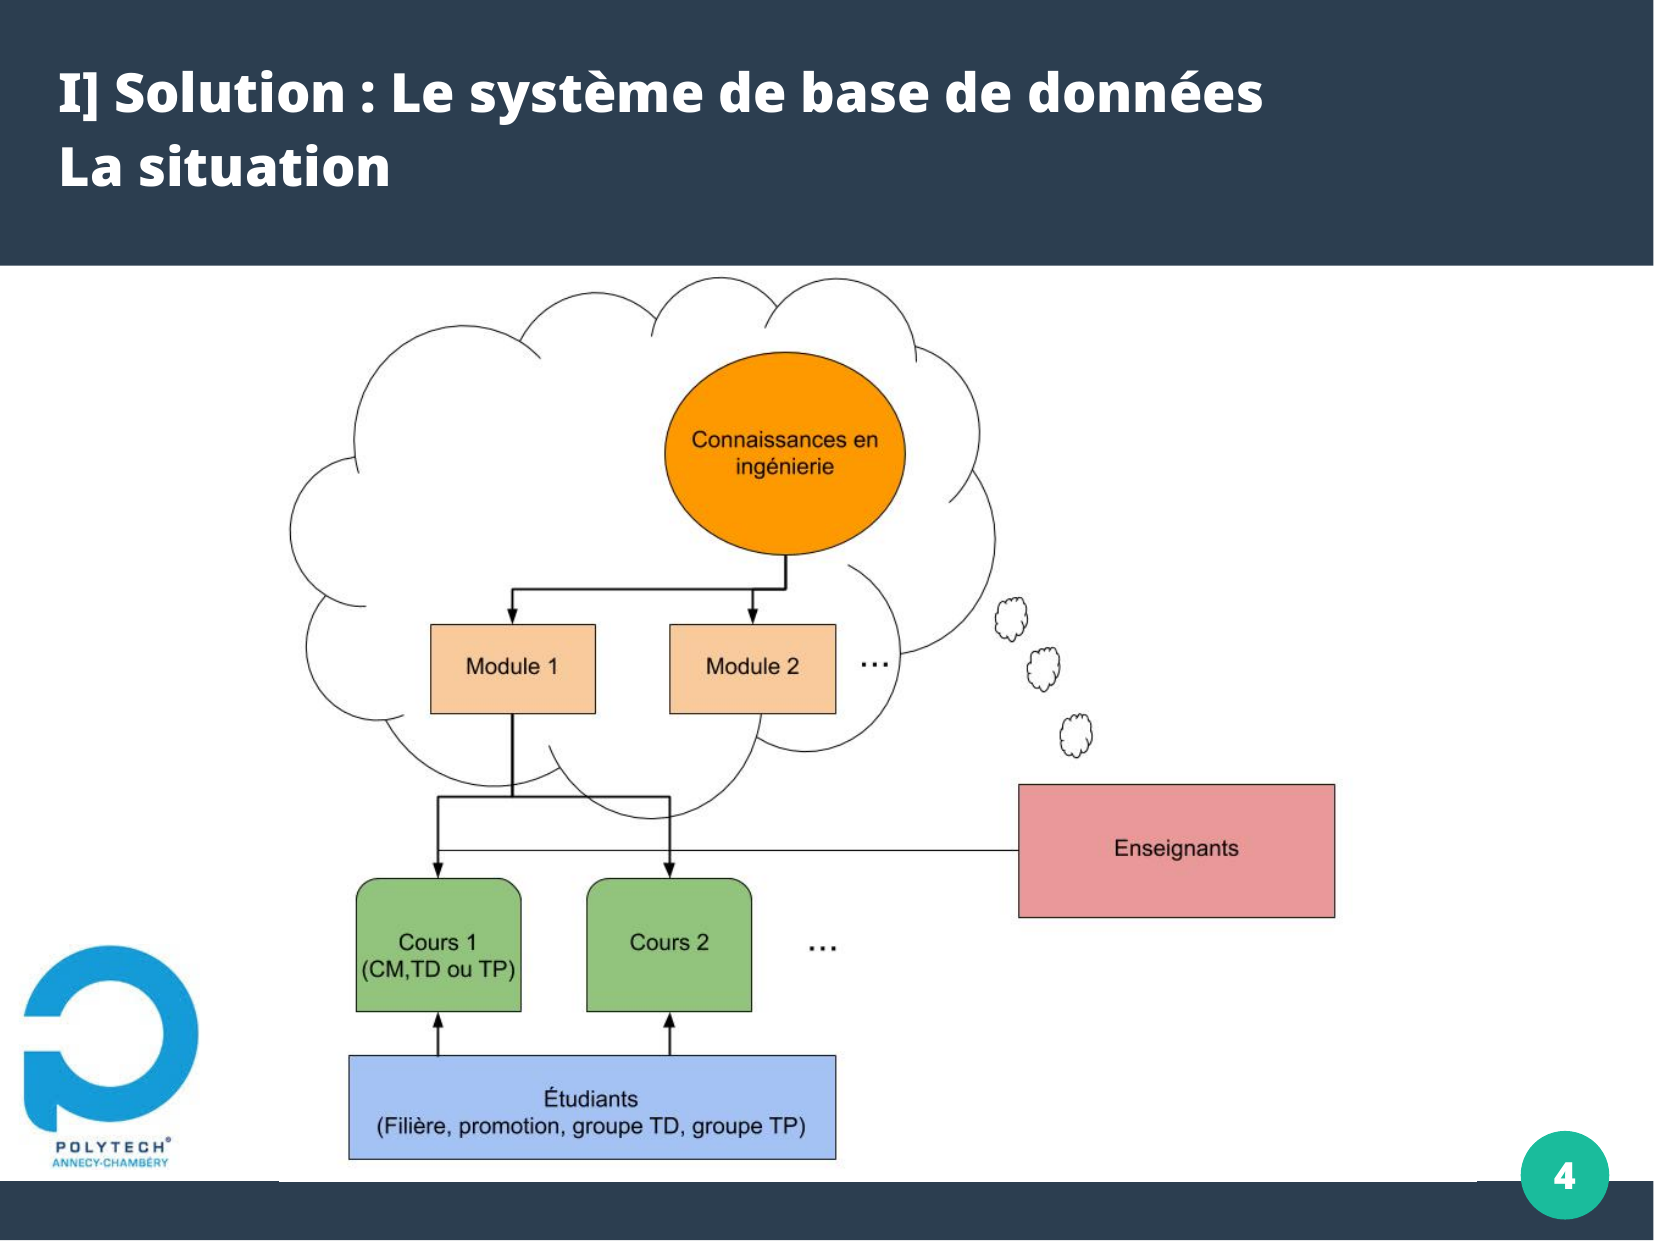

# I] Solution : Le système de base de données La situation
4